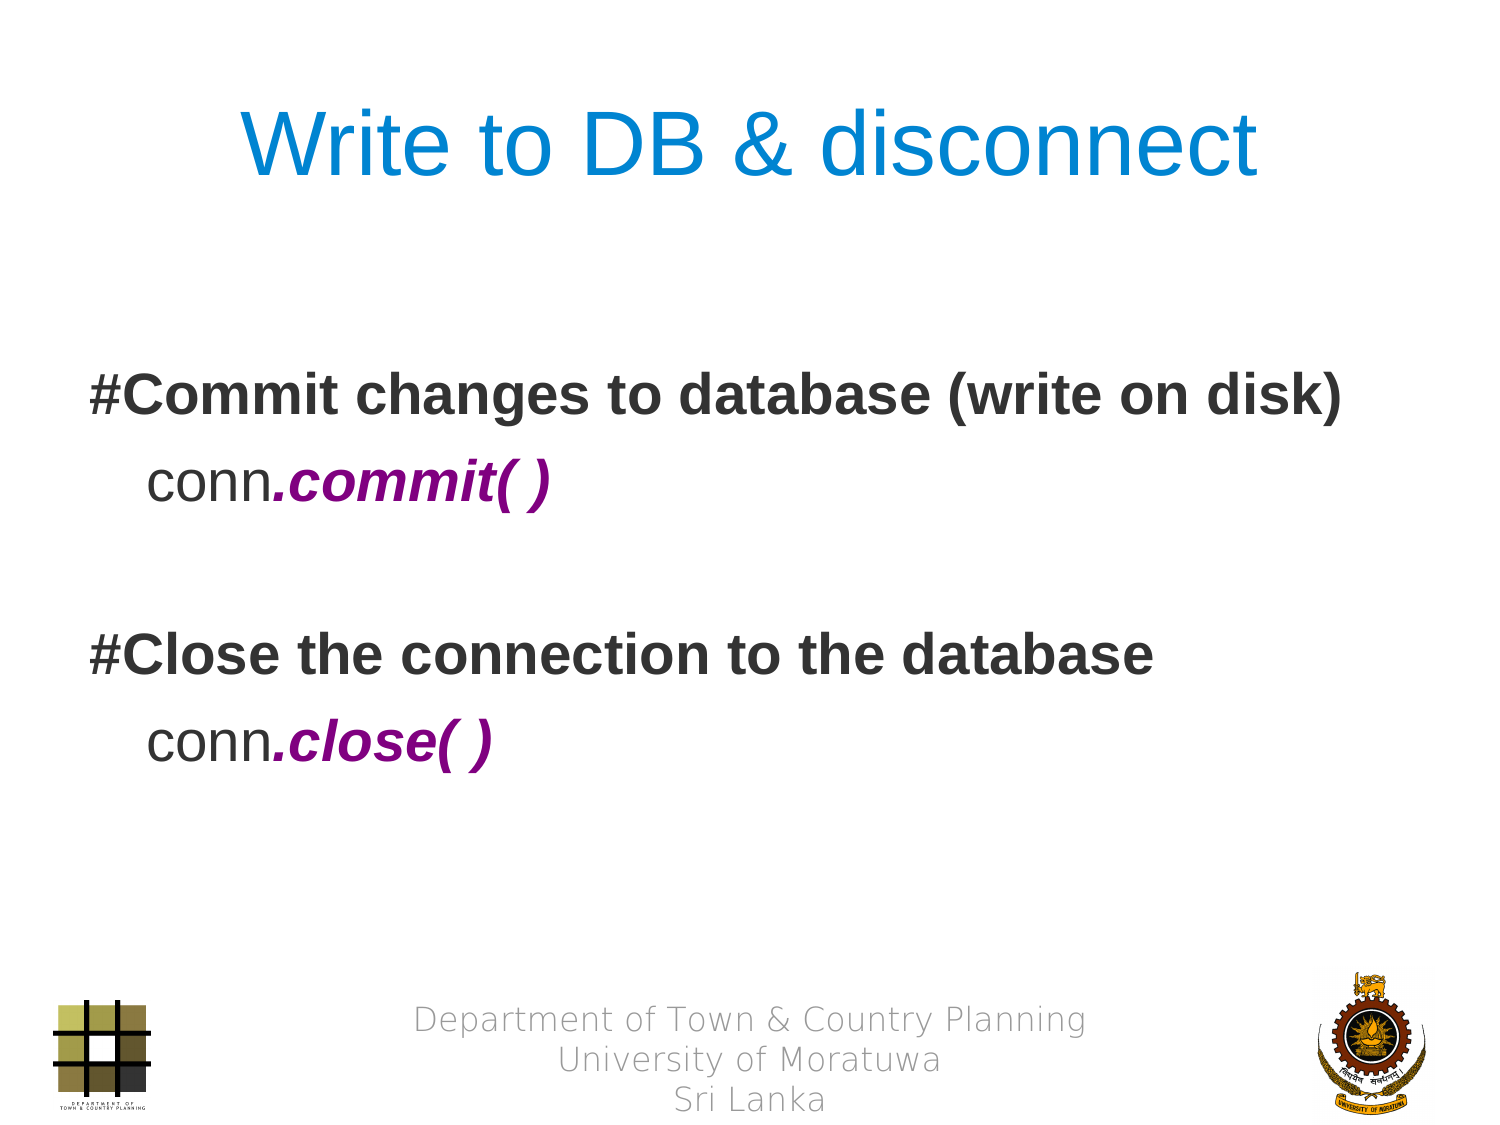

# Write to DB & disconnect
#Commit changes to database (write on disk)
conn.commit( )
#Close the connection to the database
conn.close( )